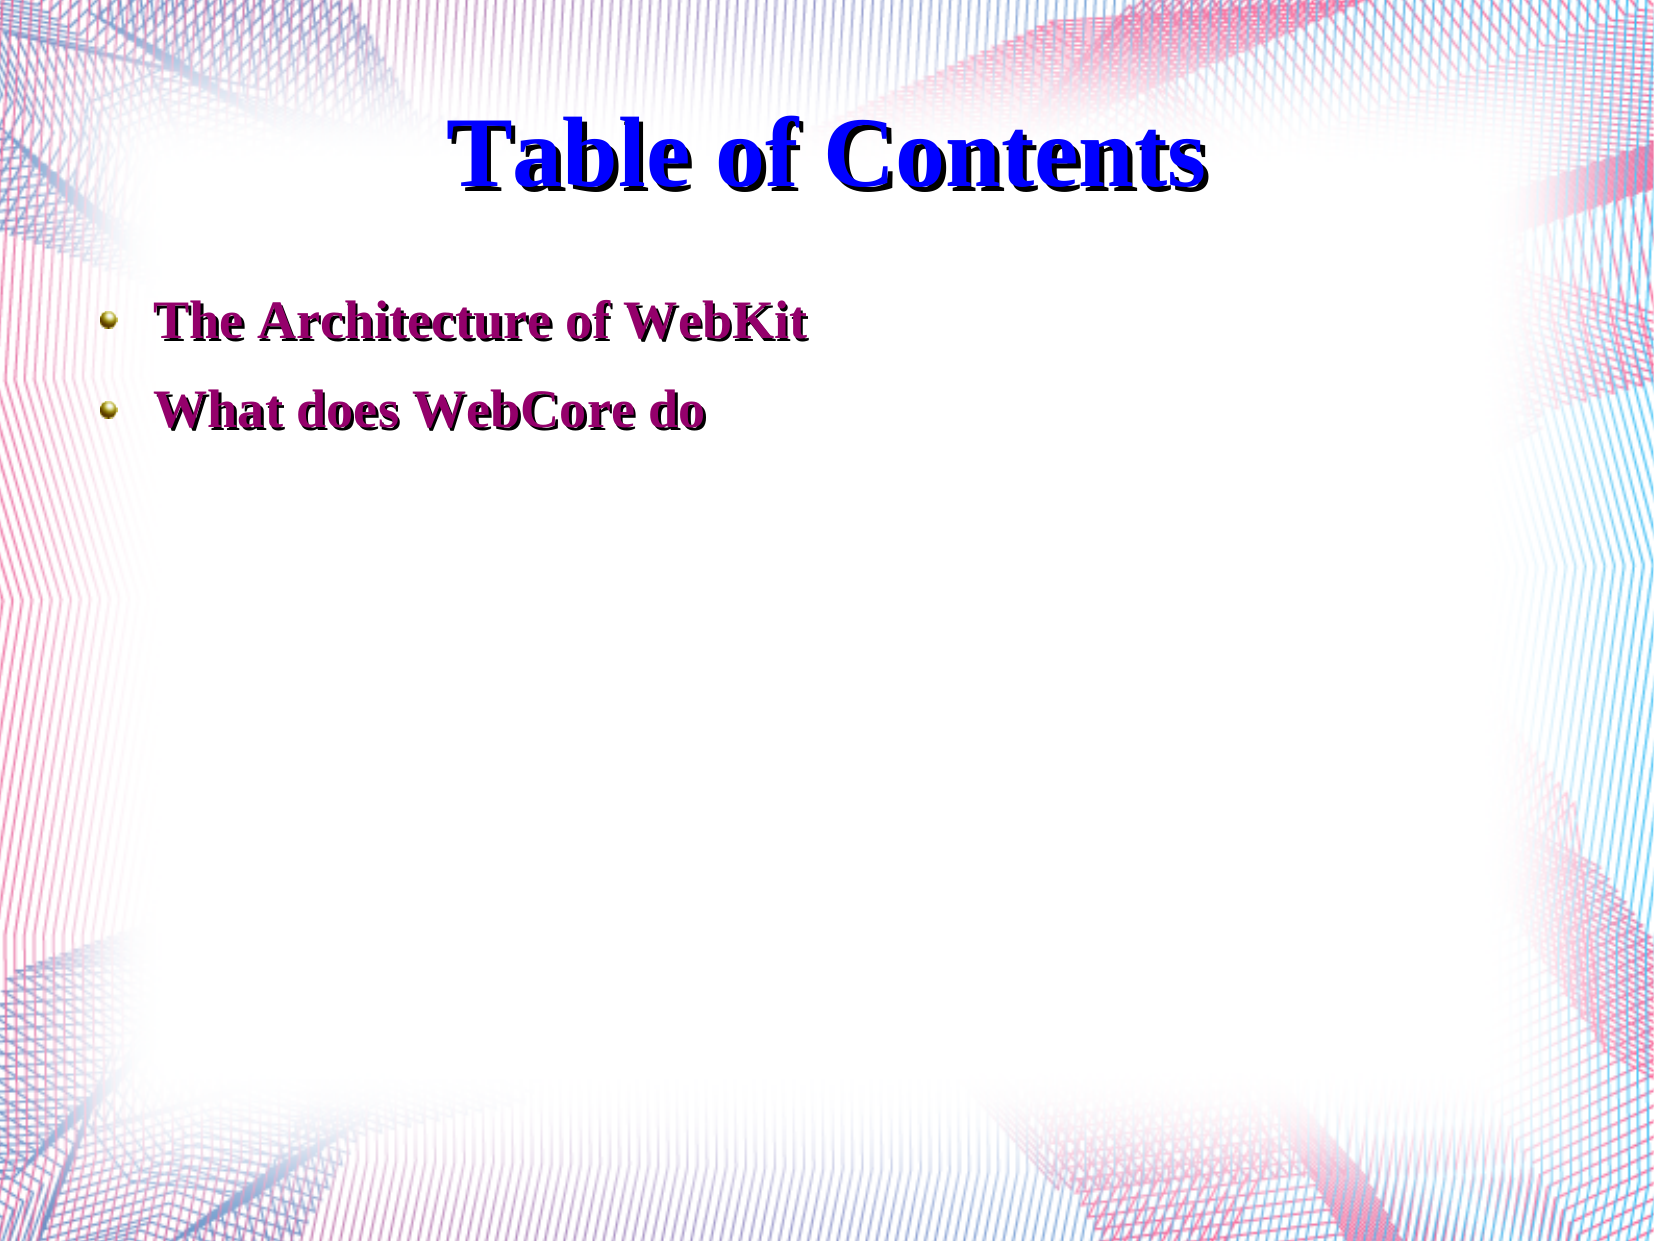

# Table of Contents
The Architecture of WebKit
What does WebCore do